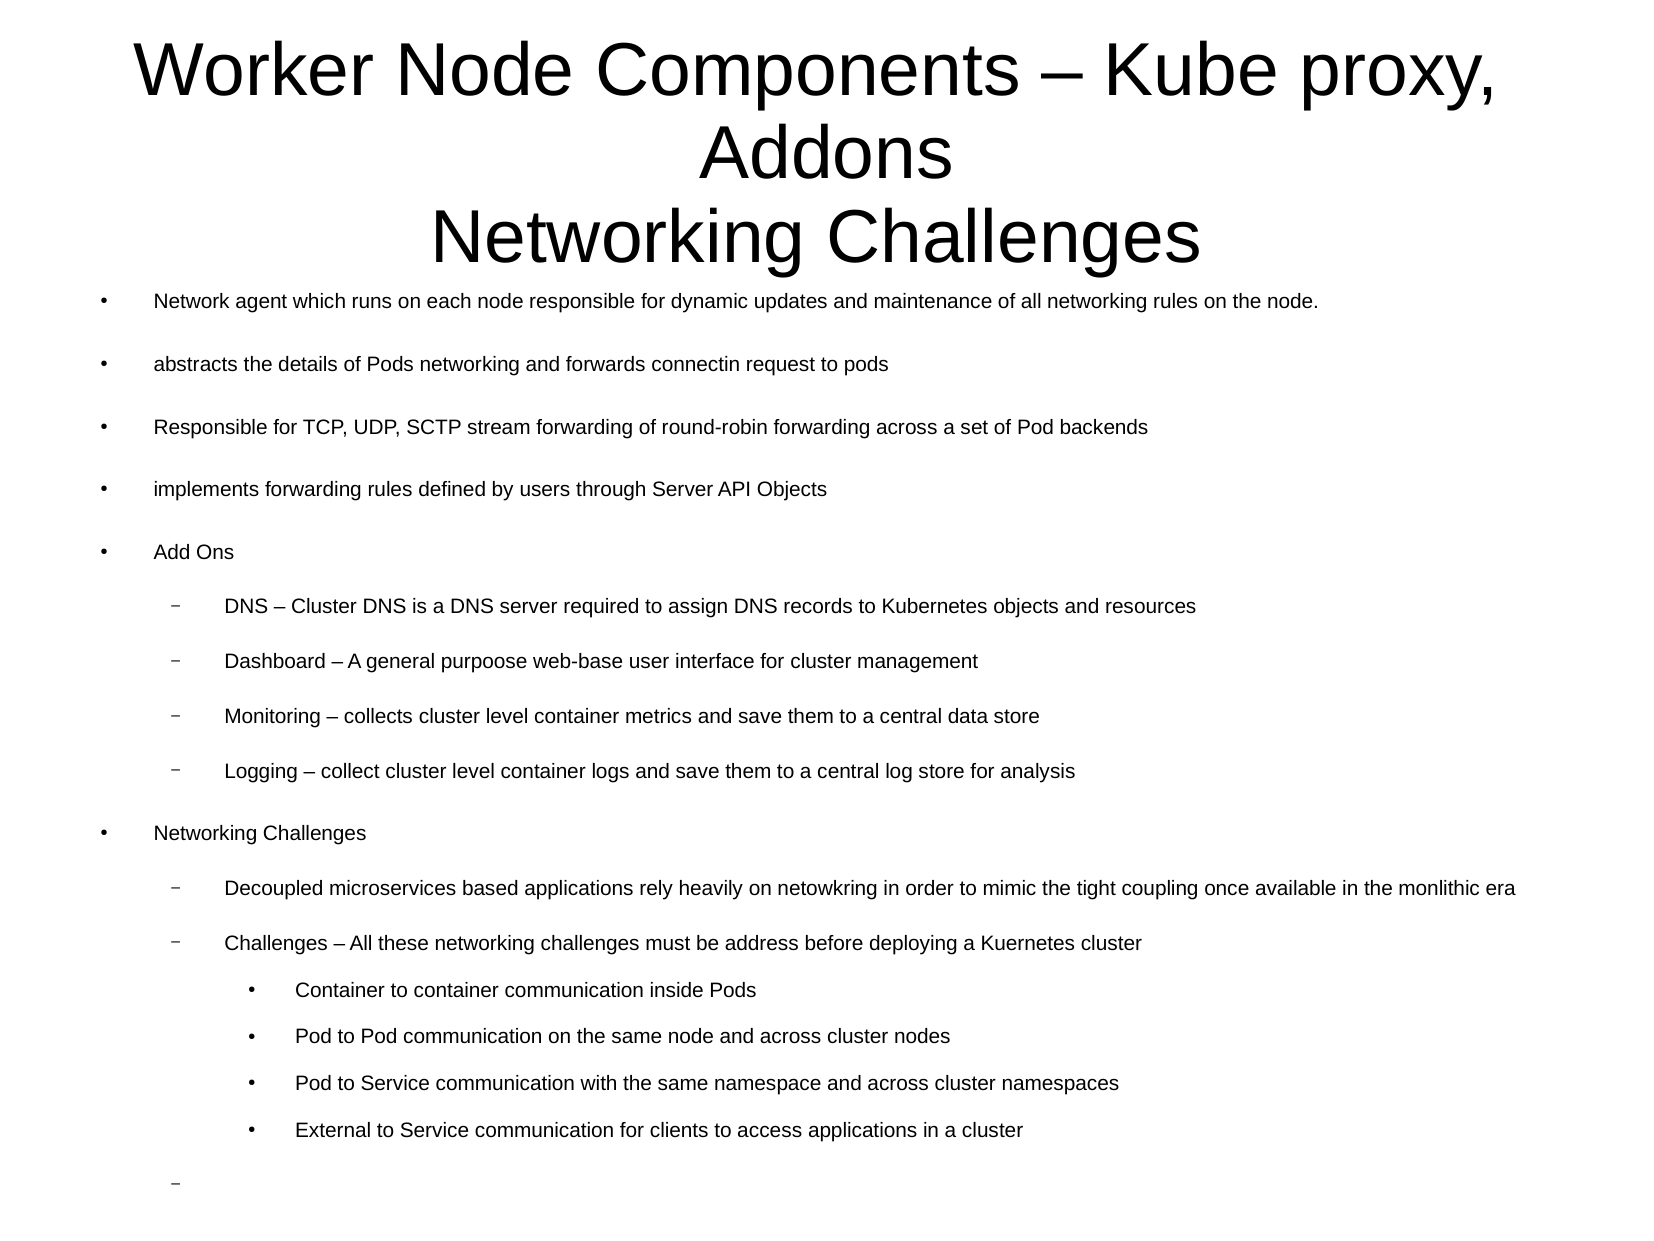

# Worker Node Components – Kube proxy, Addons Networking Challenges
Network agent which runs on each node responsible for dynamic updates and maintenance of all networking rules on the node.
abstracts the details of Pods networking and forwards connectin request to pods
Responsible for TCP, UDP, SCTP stream forwarding of round-robin forwarding across a set of Pod backends
implements forwarding rules defined by users through Server API Objects
Add Ons
DNS – Cluster DNS is a DNS server required to assign DNS records to Kubernetes objects and resources
Dashboard – A general purpoose web-base user interface for cluster management
Monitoring – collects cluster level container metrics and save them to a central data store
Logging – collect cluster level container logs and save them to a central log store for analysis
Networking Challenges
Decoupled microservices based applications rely heavily on netowkring in order to mimic the tight coupling once available in the monlithic era
Challenges – All these networking challenges must be address before deploying a Kuernetes cluster
Container to container communication inside Pods
Pod to Pod communication on the same node and across cluster nodes
Pod to Service communication with the same namespace and across cluster namespaces
External to Service communication for clients to access applications in a cluster